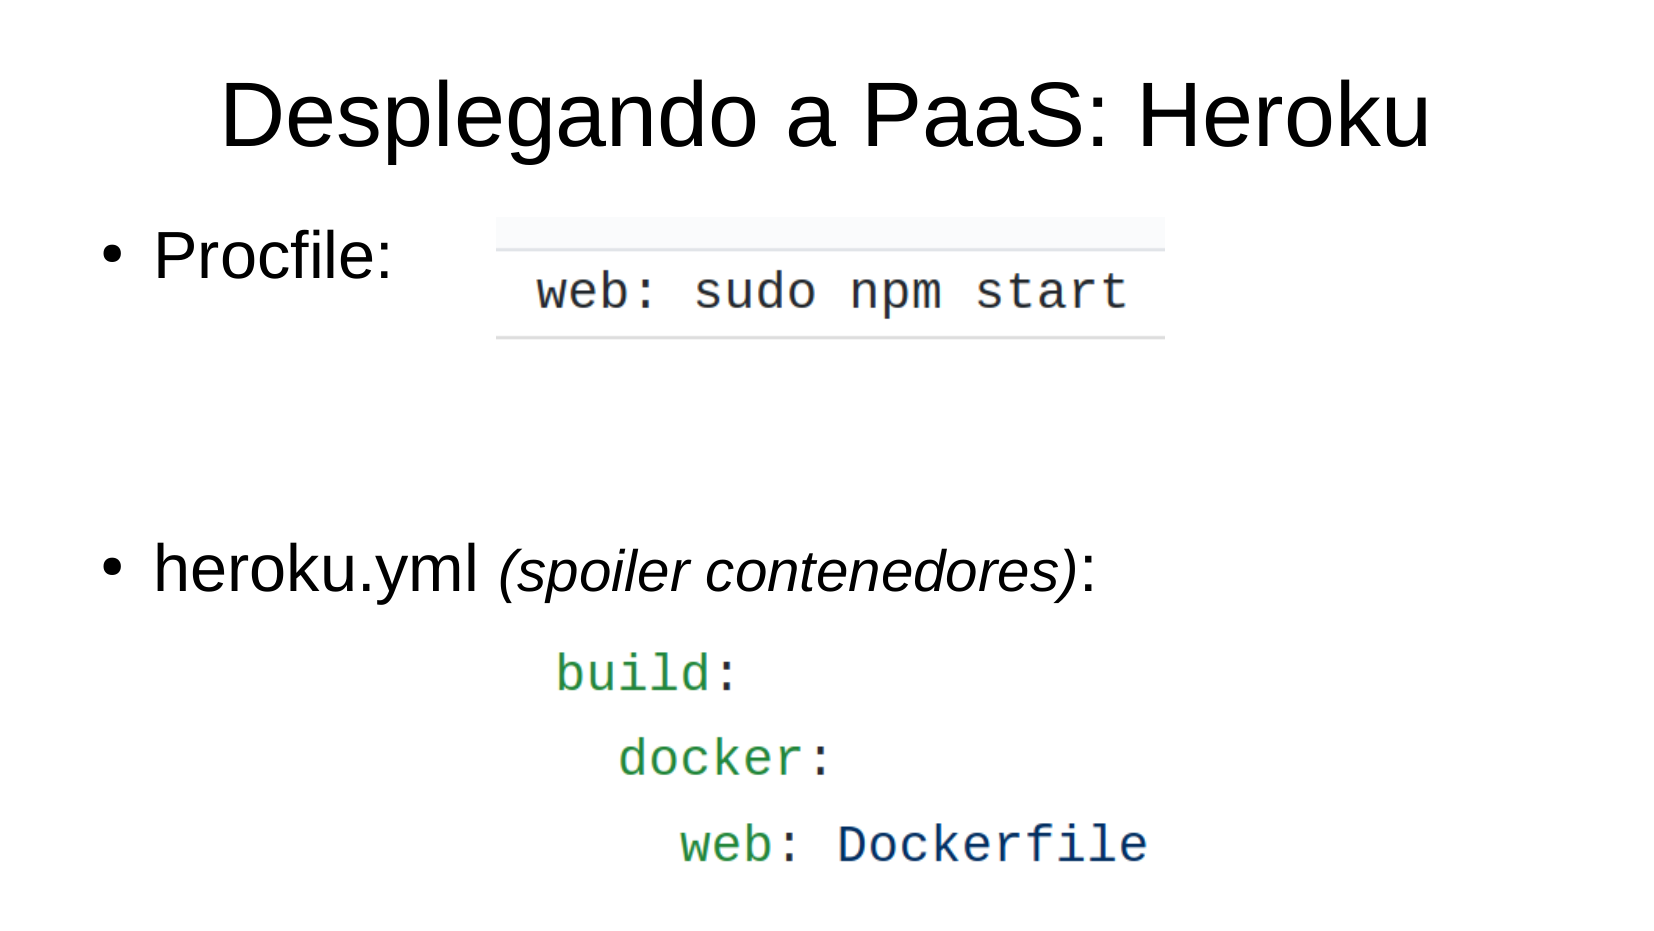

# Desplegando a PaaS: Heroku
Procfile:
heroku.yml (spoiler contenedores):